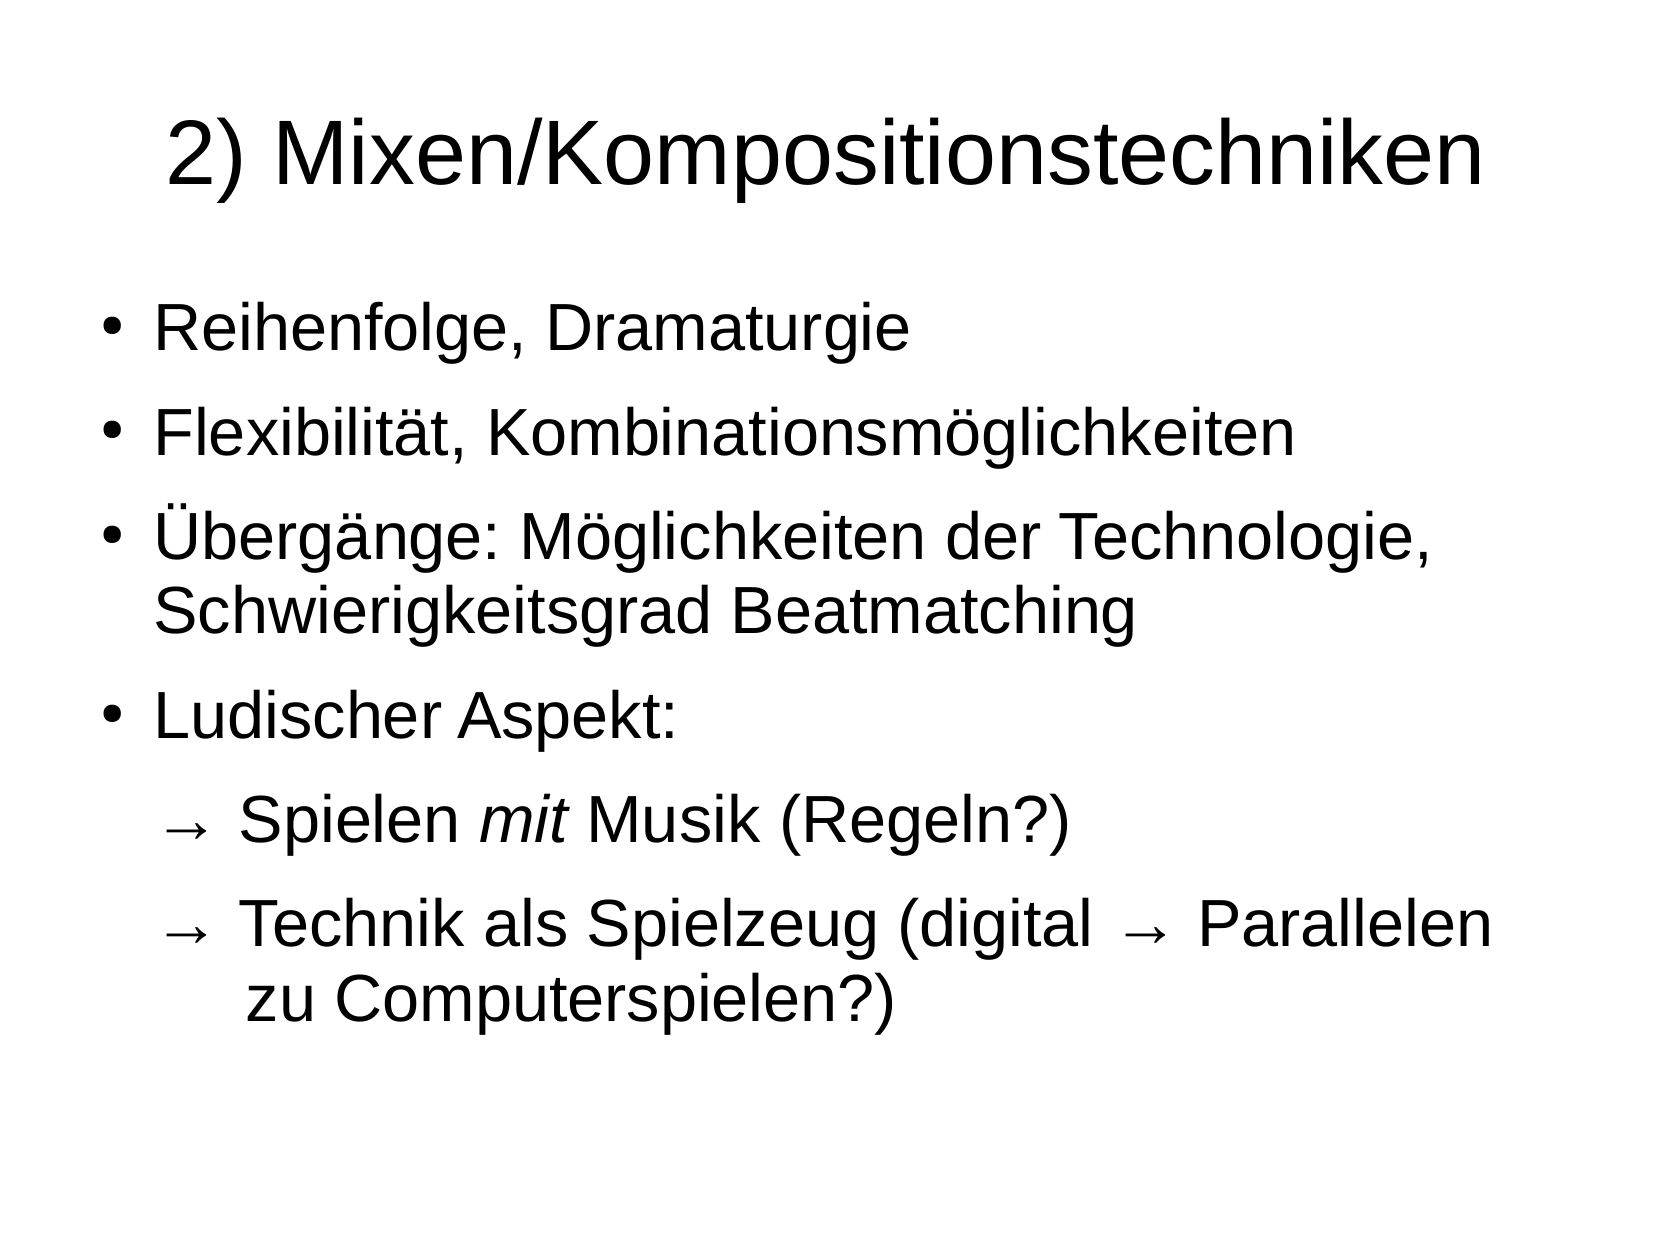

# 2) Mixen/Kompositionstechniken
Reihenfolge, Dramaturgie
Flexibilität, Kombinationsmöglichkeiten
Übergänge: Möglichkeiten der Technologie, Schwierigkeitsgrad Beatmatching
Ludischer Aspekt:
→ Spielen mit Musik (Regeln?)
→ Technik als Spielzeug (digital → Parallelen zu Computerspielen?)